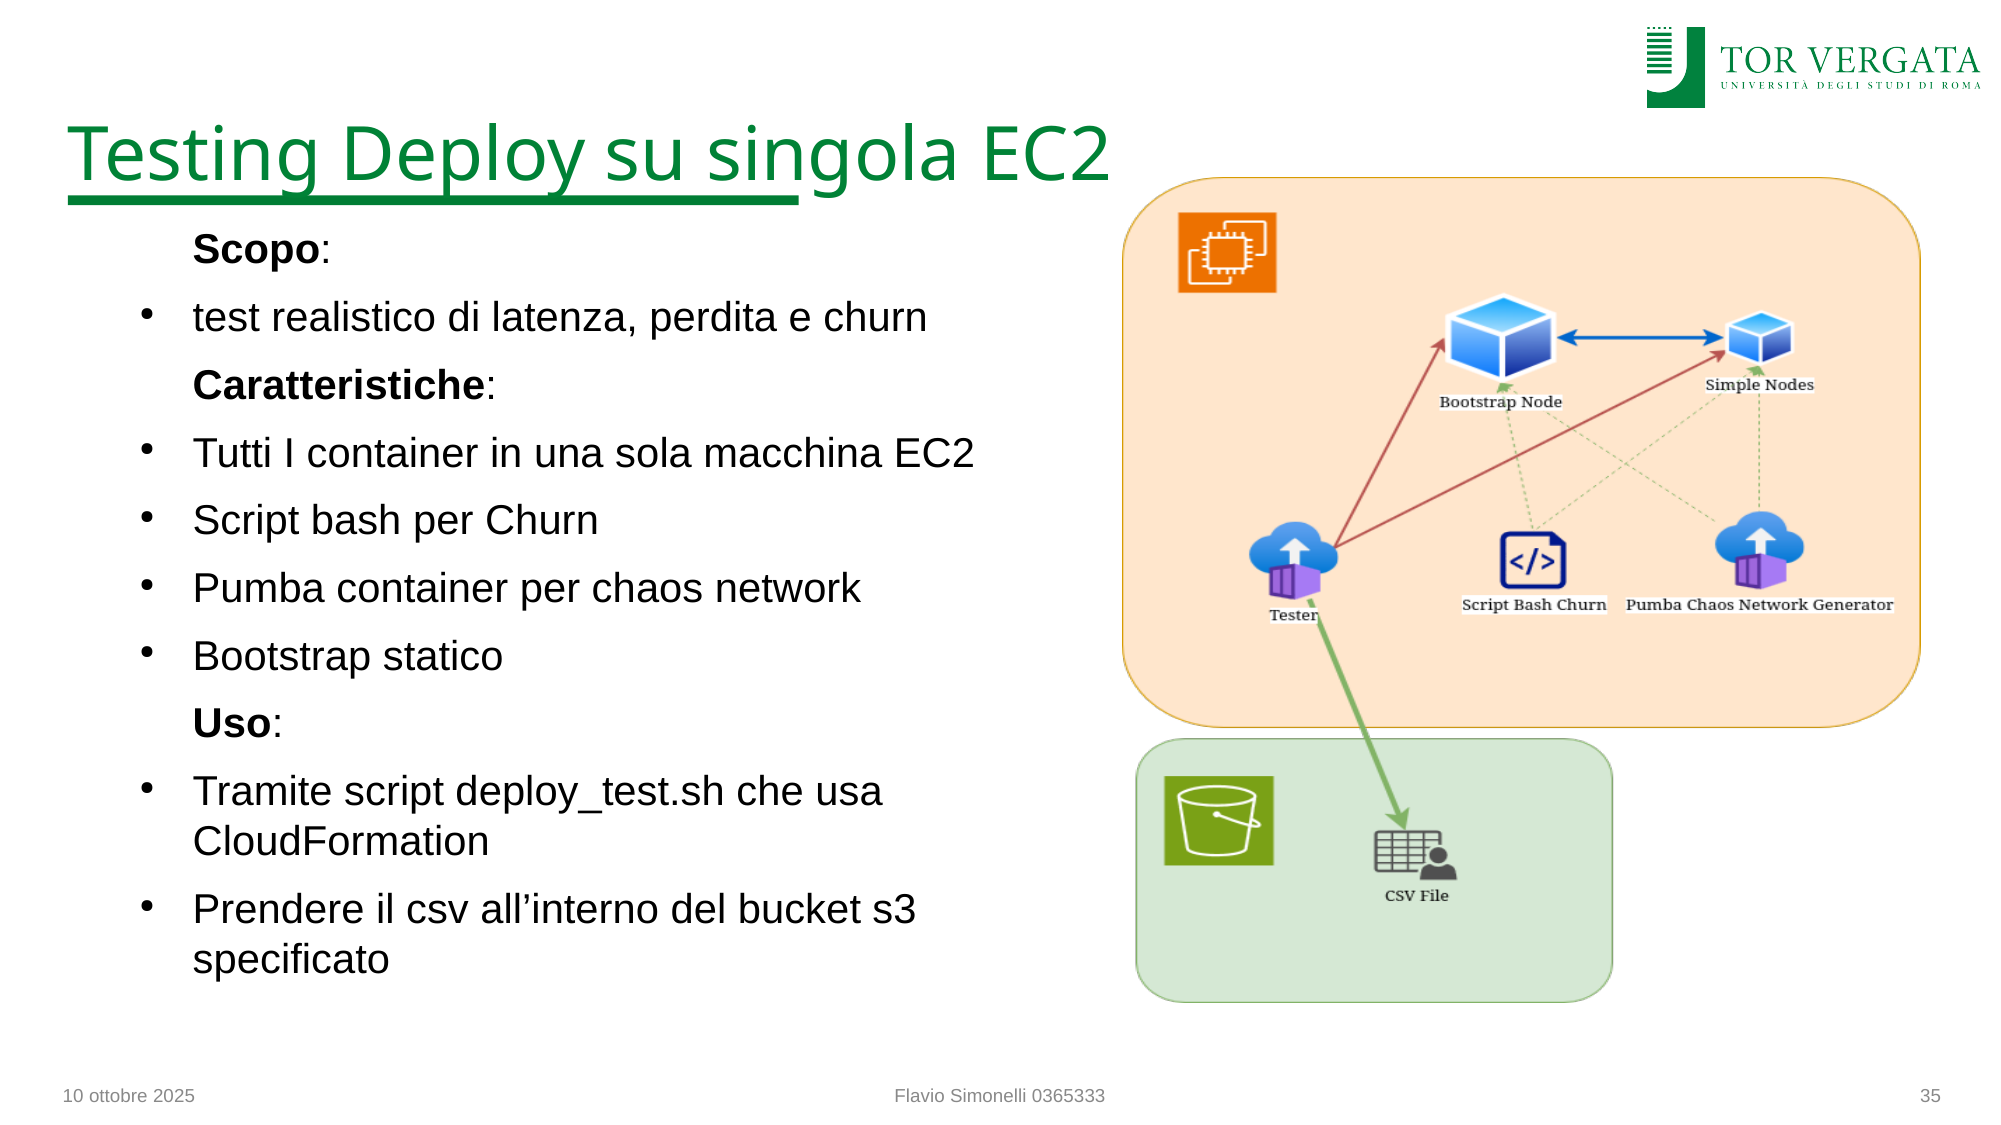

# Testing Deploy su singola EC2
Scopo:
test realistico di latenza, perdita e churn
Caratteristiche:
Tutti I container in una sola macchina EC2
Script bash per Churn
Pumba container per chaos network
Bootstrap statico
Uso:
Tramite script deploy_test.sh che usa CloudFormation
Prendere il csv all’interno del bucket s3 specificato
10 ottobre 2025
Flavio Simonelli 0365333
35